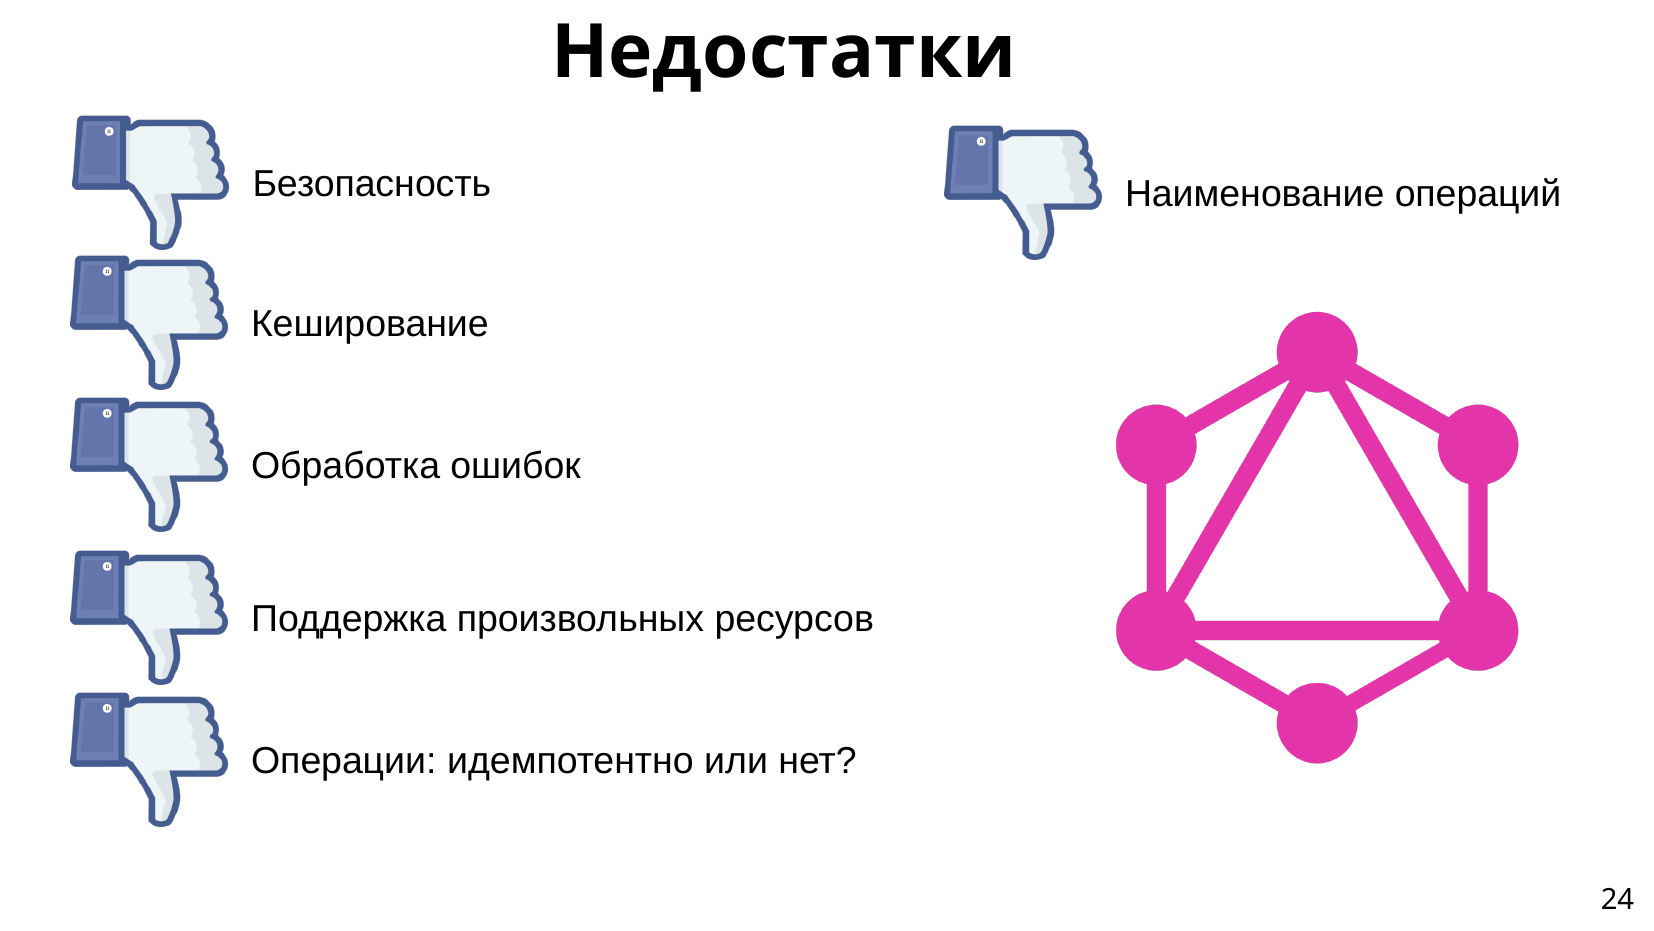

# Недостатки
Безопасность
Наименование операций
Кеширование
Обработка ошибок
Поддержка произвольных ресурсов
Операции: идемпотентно или нет?